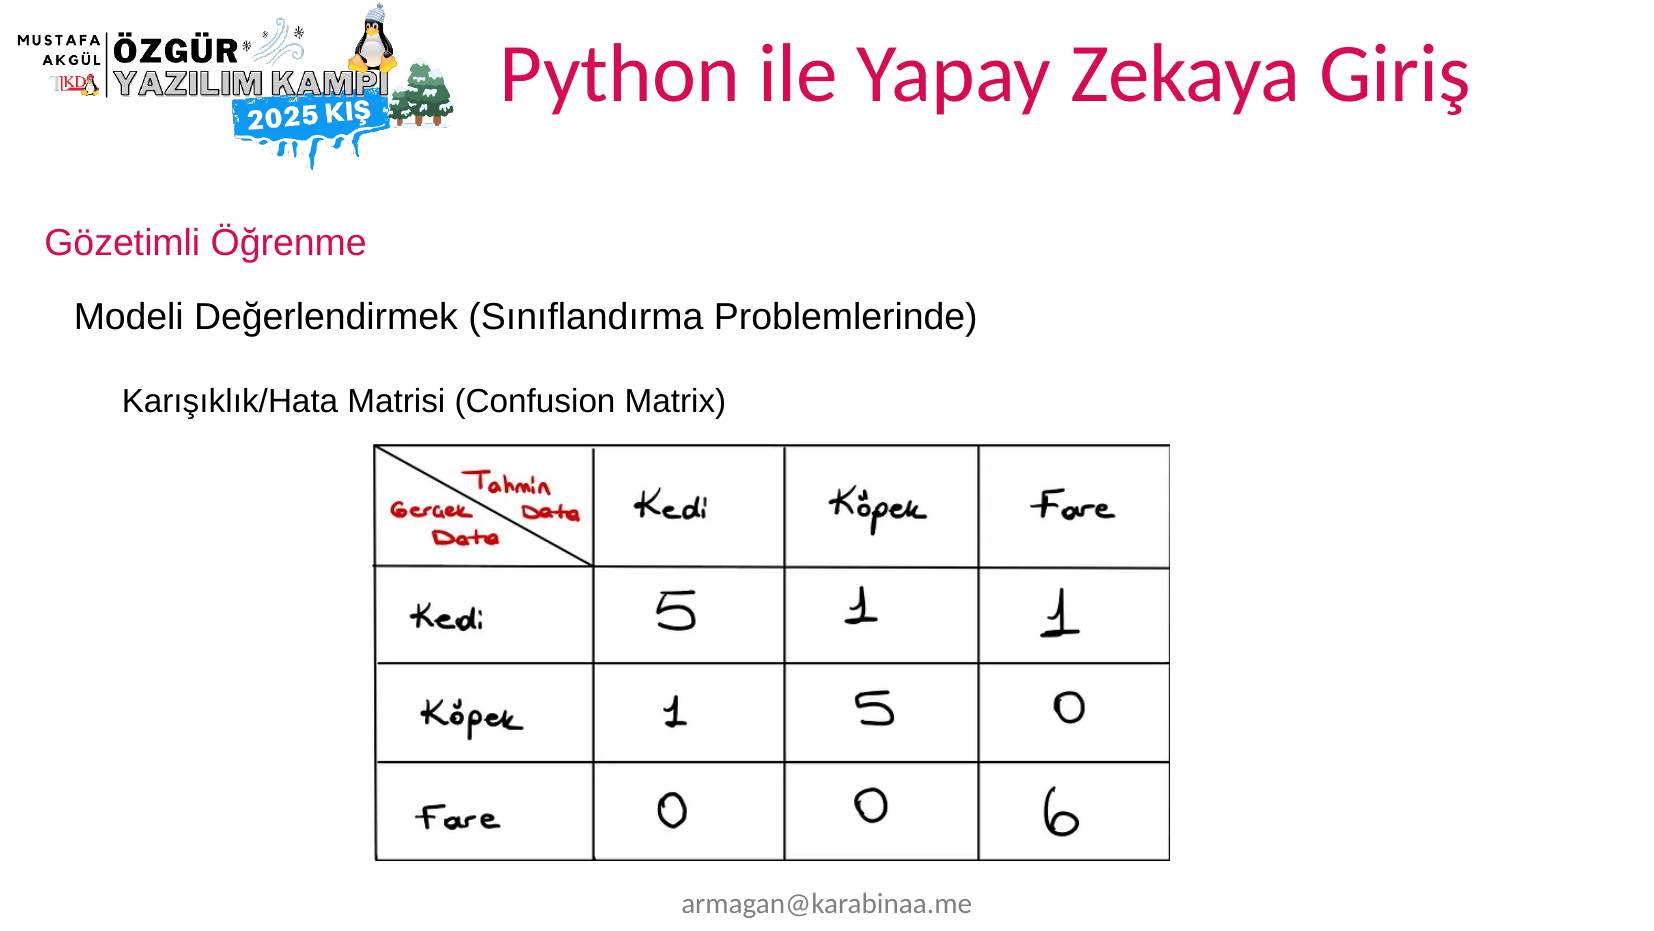

Python ile Yapay Zekaya Giriş
Gözetimli Öğrenme
Modeli Değerlendirmek (Sınıflandırma Problemlerinde)
Karışıklık/Hata Matrisi (Confusion Matrix)
armagan@karabinaa.me